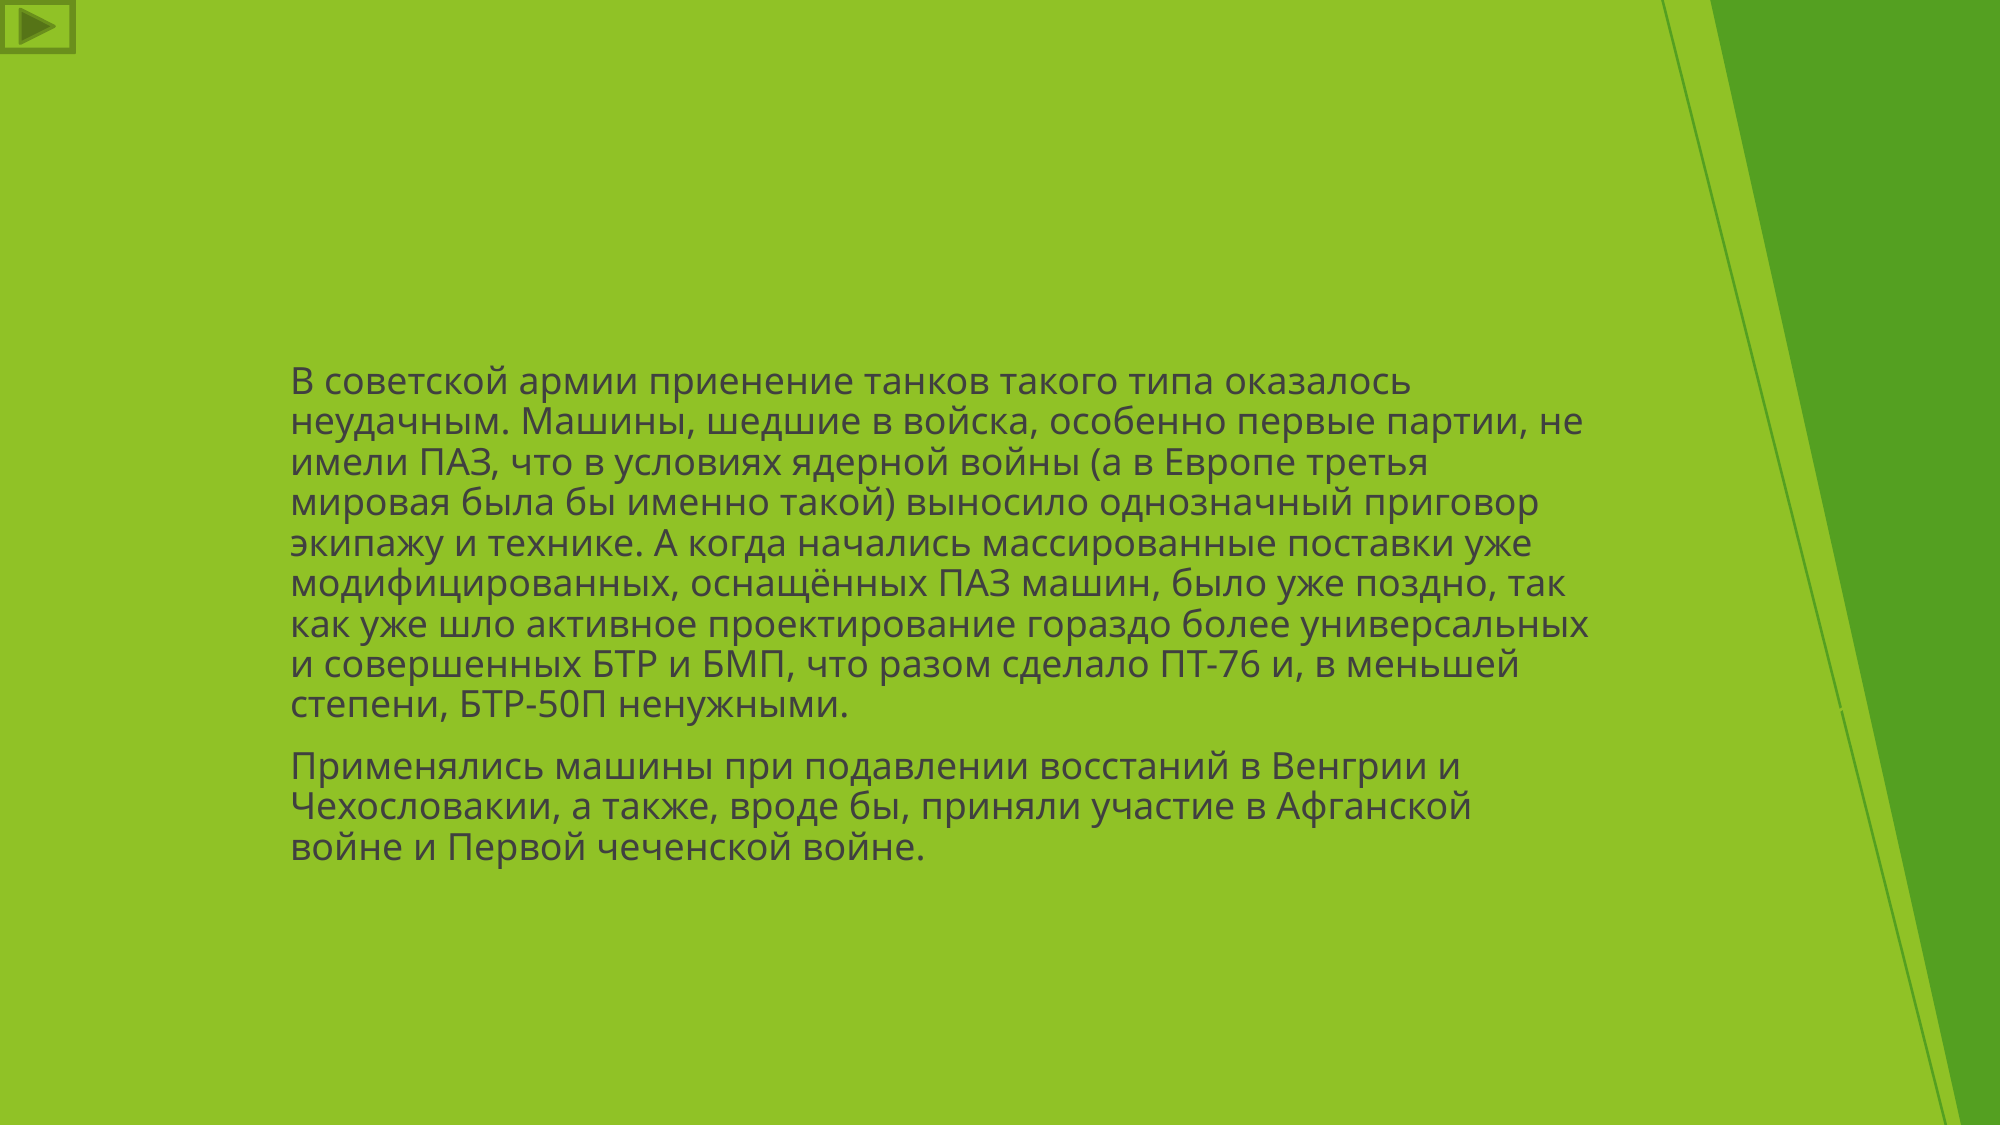

# В советской армии приенение танков такого типа оказалось неудачным. Машины, шедшие в войска, особенно первые партии, не имели ПАЗ, что в условиях ядерной войны (а в Европе третья мировая была бы именно такой) выносило однозначный приговор экипажу и технике. А когда начались массированные поставки уже модифицированных, оснащённых ПАЗ машин, было уже поздно, так как уже шло активное проектирование гораздо более универсальных и совершенных БТР и БМП, что разом сделало ПТ-76 и, в меньшей степени, БТР-50П ненужными.
Применялись машины при подавлении восстаний в Венгрии и Чехословакии, а также, вроде бы, приняли участие в Афганской войне и Первой чеченской войне.